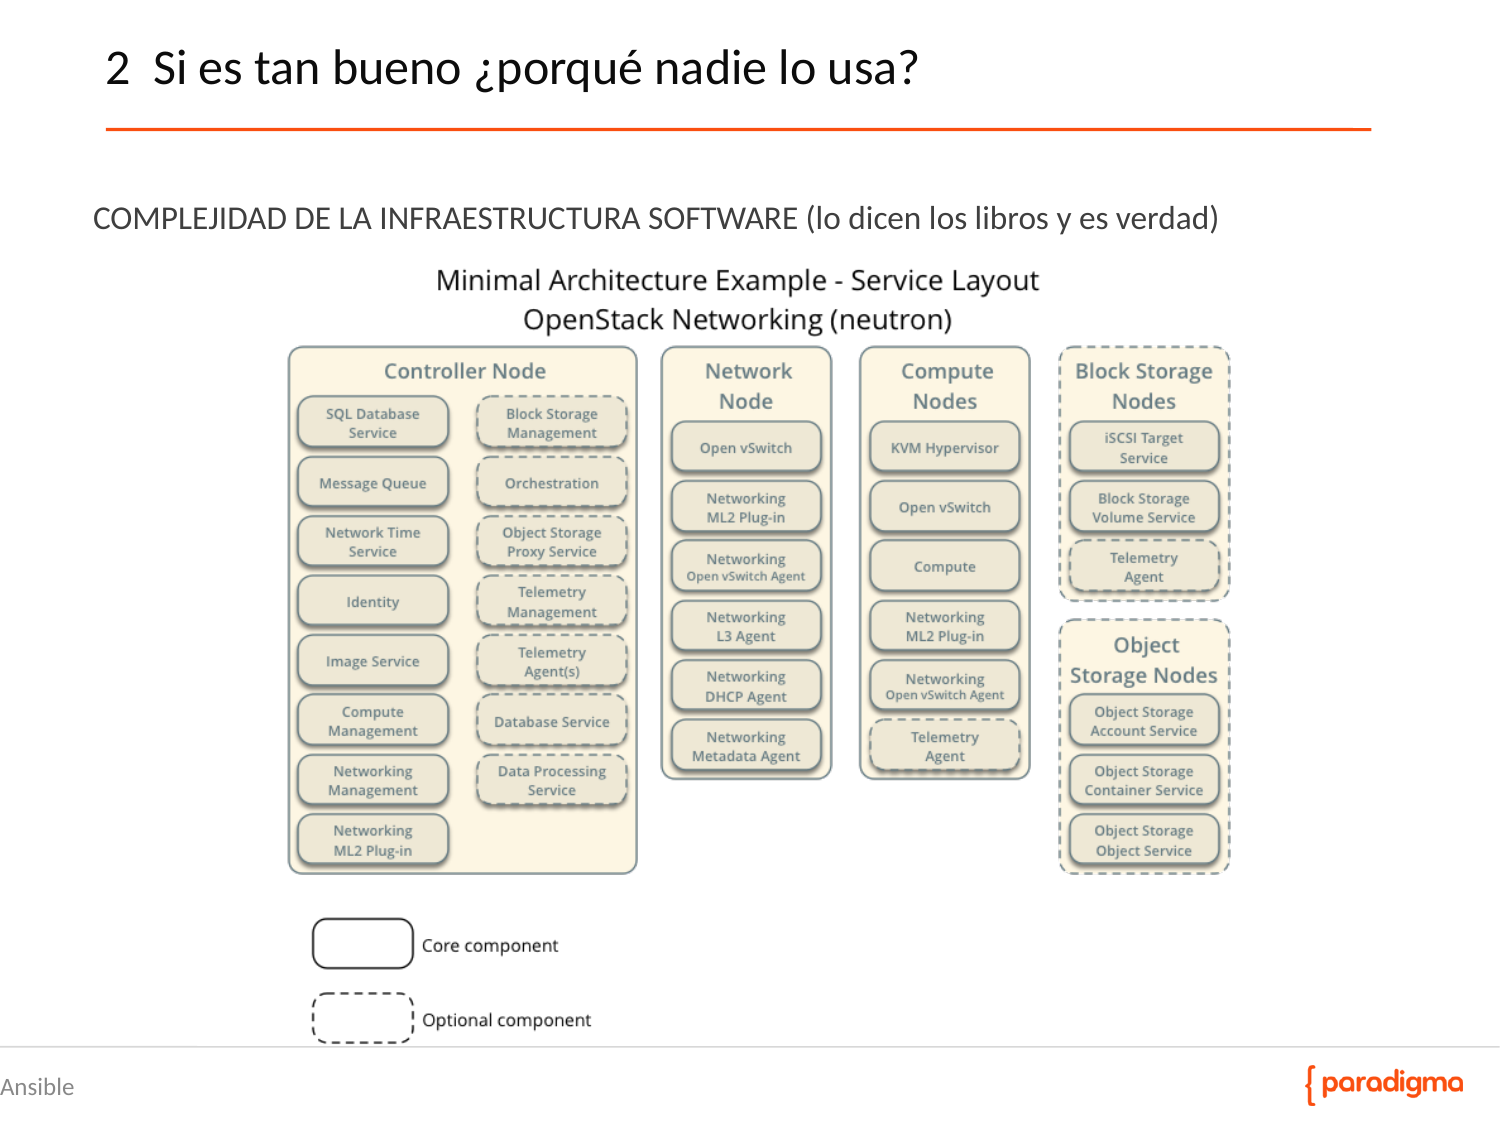

2 Si es tan bueno ¿porqué nadie lo usa?
Para que la cosa funcione esta pastilla de color naranja tiene que estar posicionada por encima de la del título.
COMPLEJIDAD DE LA INFRAESTRUCTURA SOFTWARE (lo dicen los libros y es verdad)
Puedes meter una pastilla de segunda magnitud si te hace falta
Aquí hay otro espacio en blanco que dejamos para no saturar y que los que te leen puedan respirar un poco.
Ansible